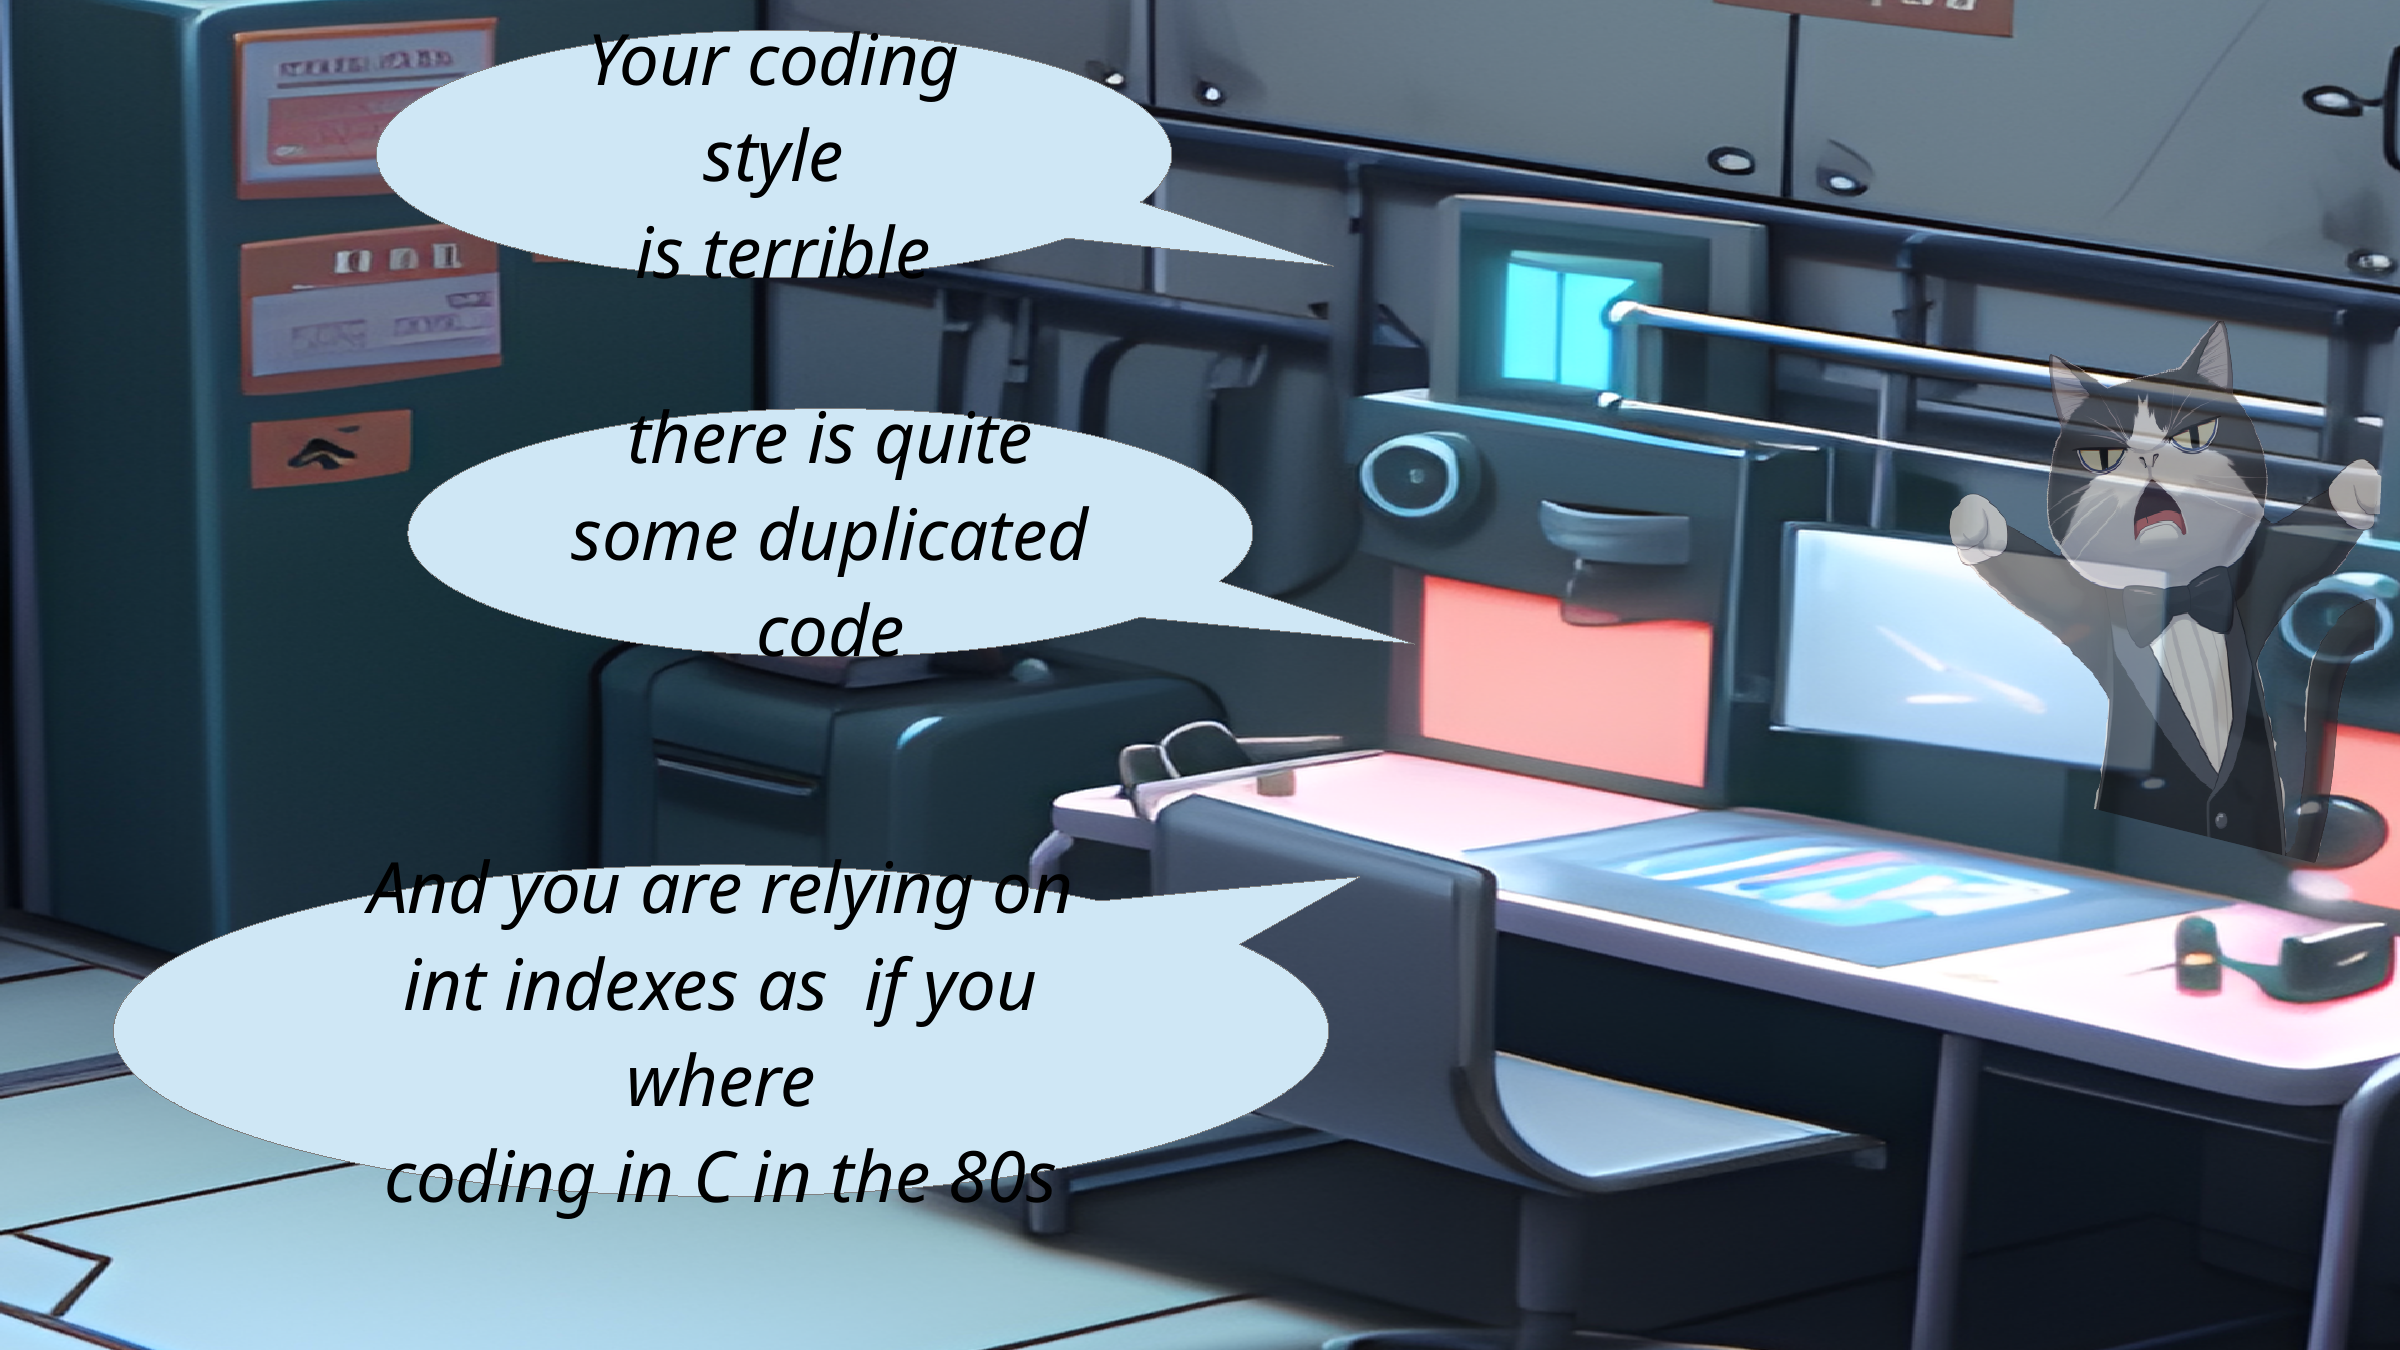

Your coding style
 is terrible
there is quite some duplicated code
And you are relying on
int indexes as if you where
coding in C in the 80s